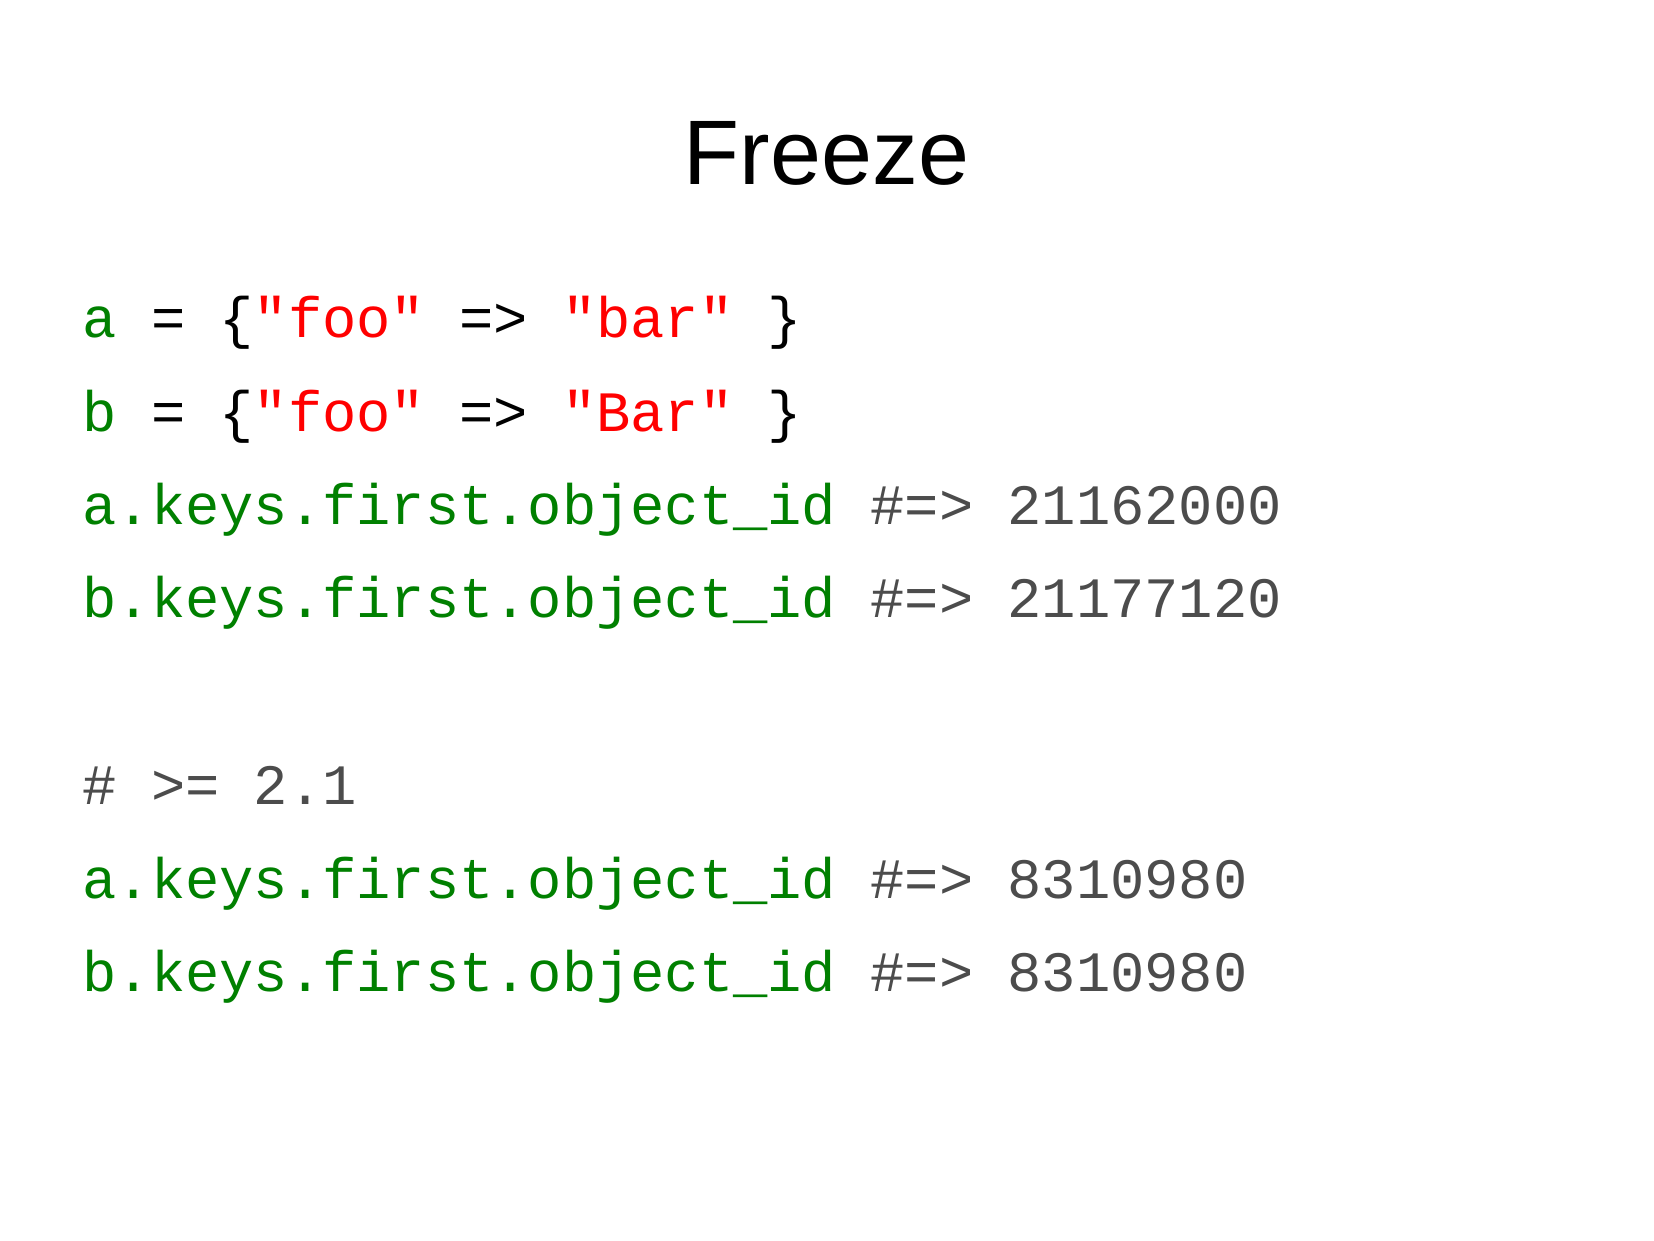

# Freeze
a = {"foo" => "bar" }
b = {"foo" => "Bar" }
a.keys.first.object_id #=> 21162000
b.keys.first.object_id #=> 21177120
# >= 2.1
a.keys.first.object_id #=> 8310980
b.keys.first.object_id #=> 8310980